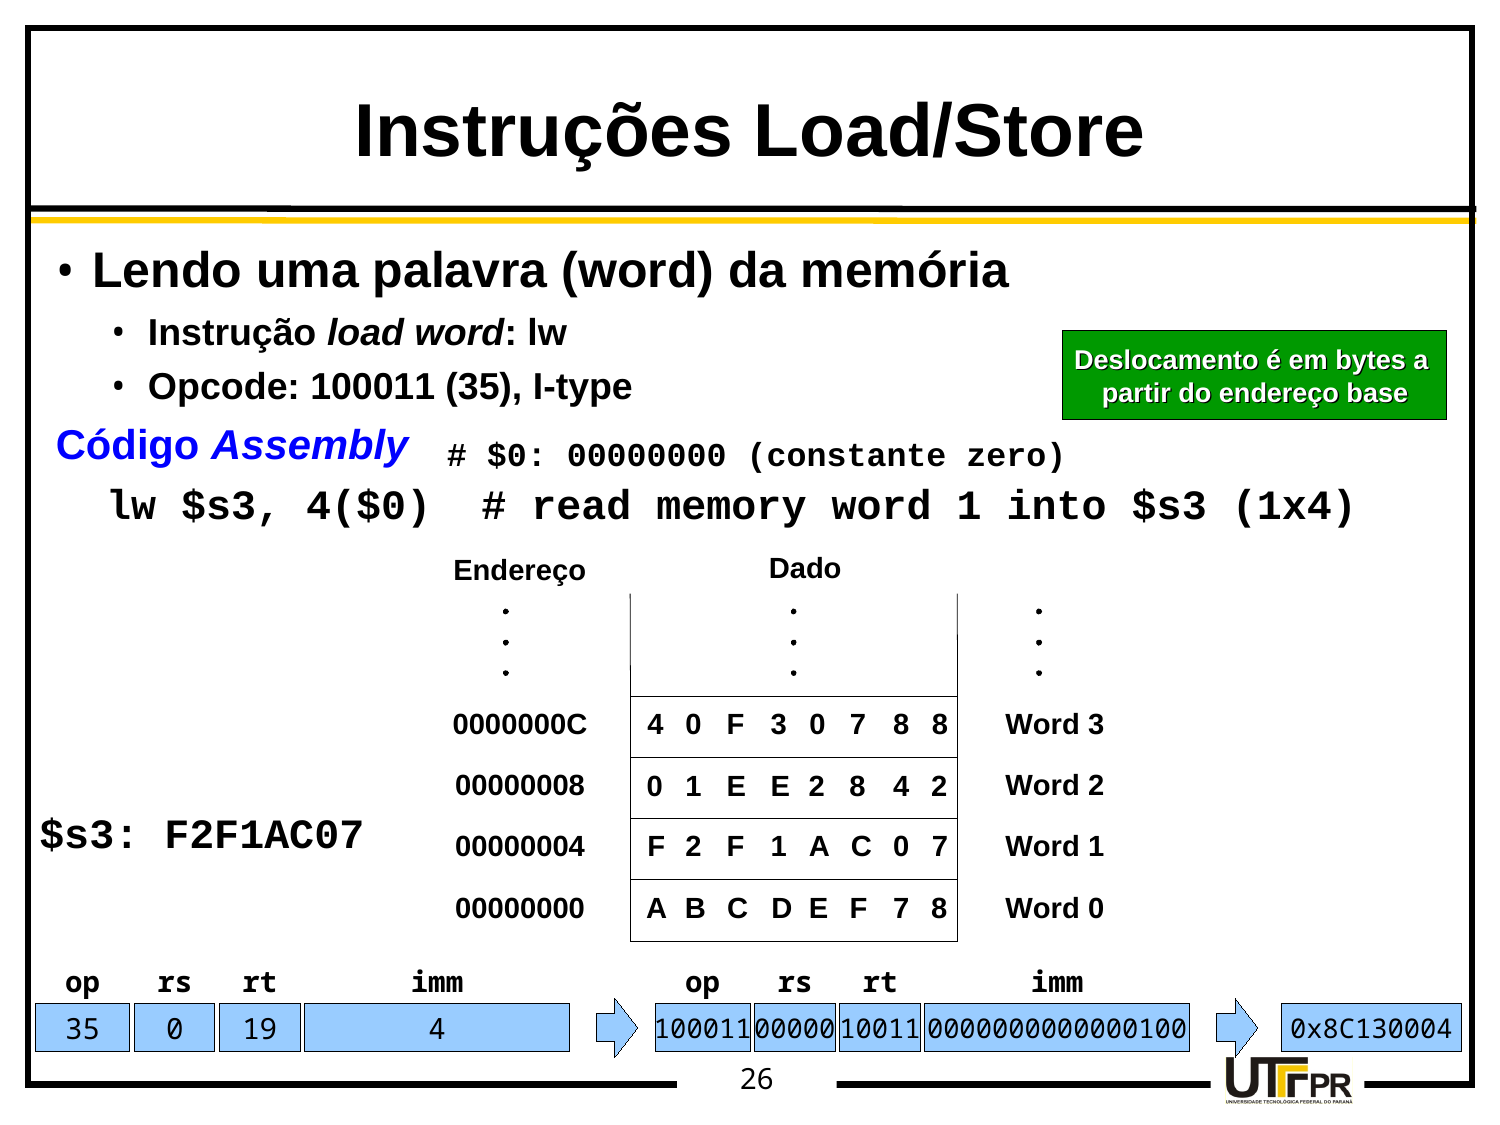

# Instruções Load/Store
Lendo uma palavra (word) da memória
Instrução load word: lw
Opcode: 100011 (35), I-type
Código Assembly
 lw $s3, 4($0) # read memory word 1 into $s3 (1x4)
Deslocamento é em bytes a
partir do endereço base
# $0: 00000000 (constante zero)
Dado
Endereço
0000000C
4
0
F
3
0
7
8
8
Word 3
00000008
Word 2
0
1
E
E
2
8
4
2
00000004
F
2
F
1
A
C
0
7
Word 1
00000000
A
B
C
D
E
F
7
8
Word 0
$s3: F2F1AC07
op
rs
rt
imm
op
rs
rt
imm
35
0
19
4
100011
00000
10011
0000000000000100
0x8C130004